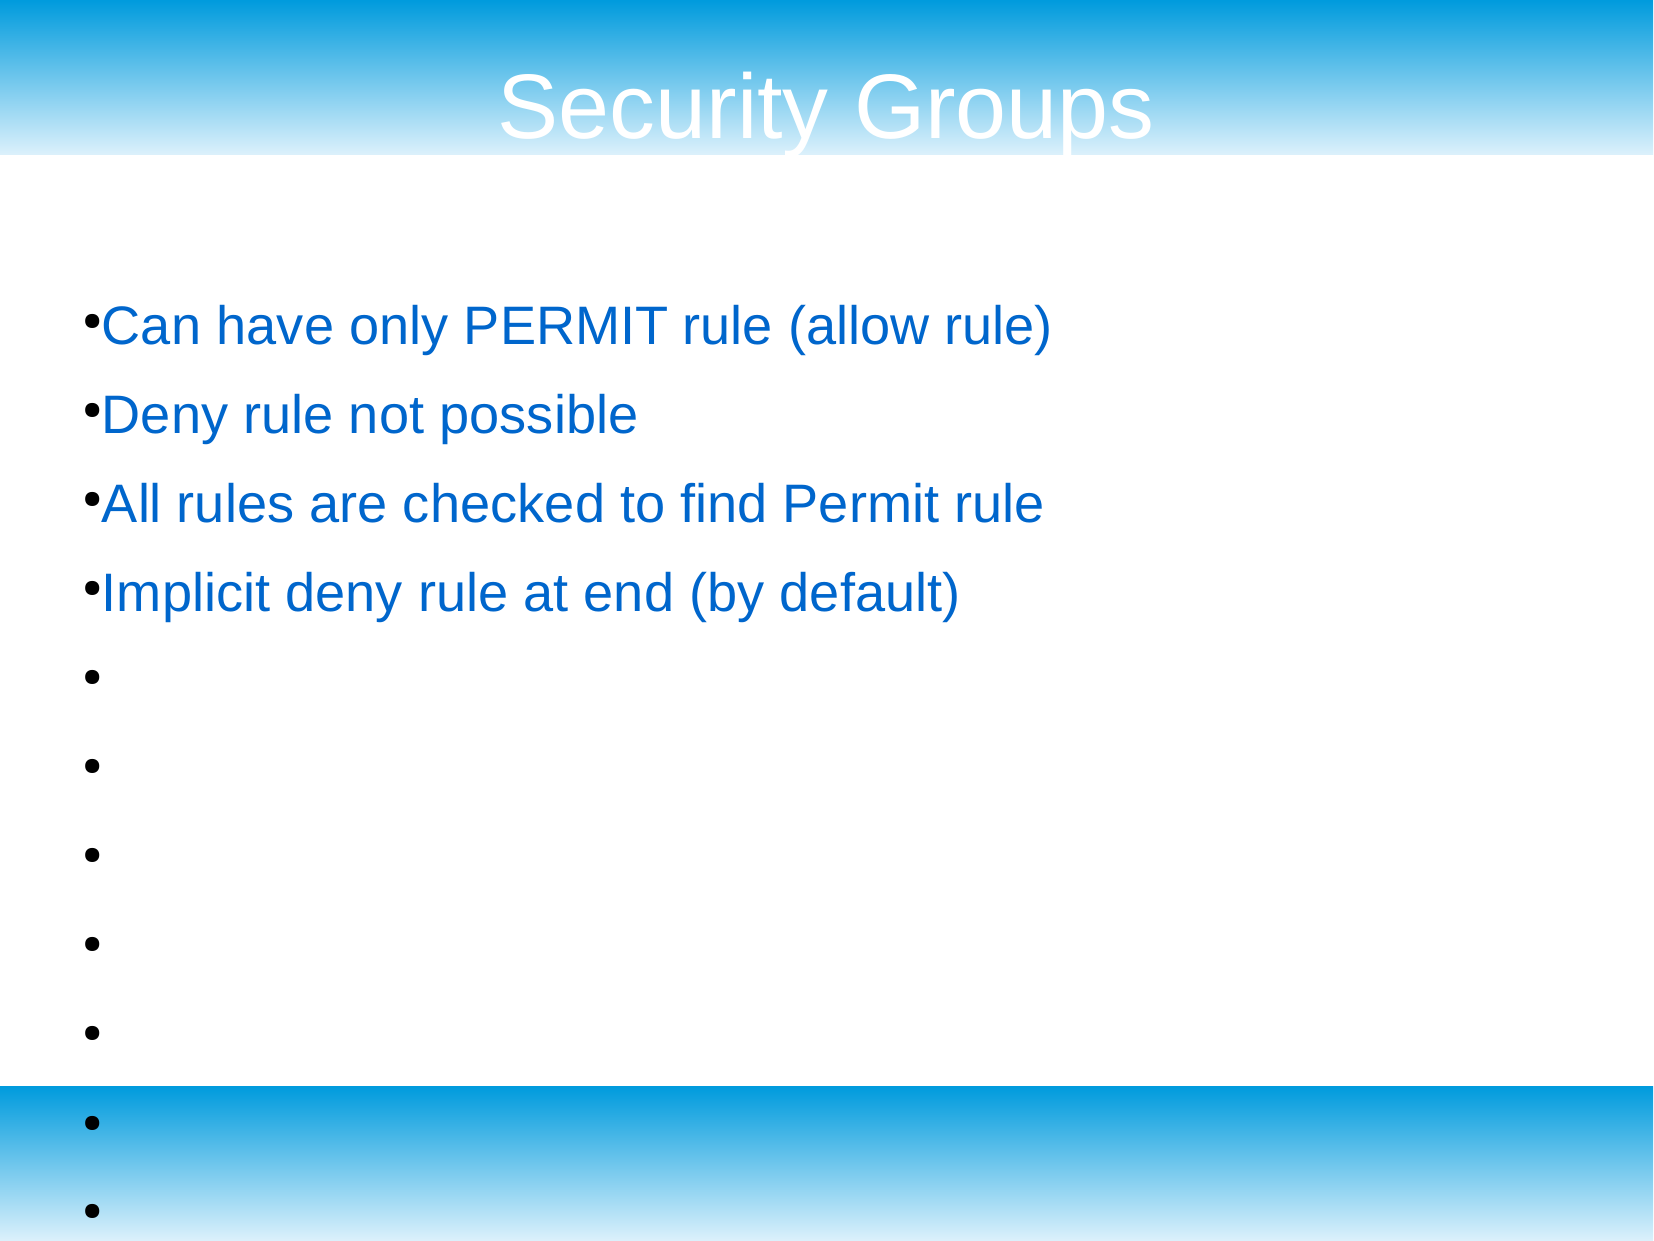

# Security Groups
Can have only PERMIT rule (allow rule)
Deny rule not possible
All rules are checked to find Permit rule
Implicit deny rule at end (by default)